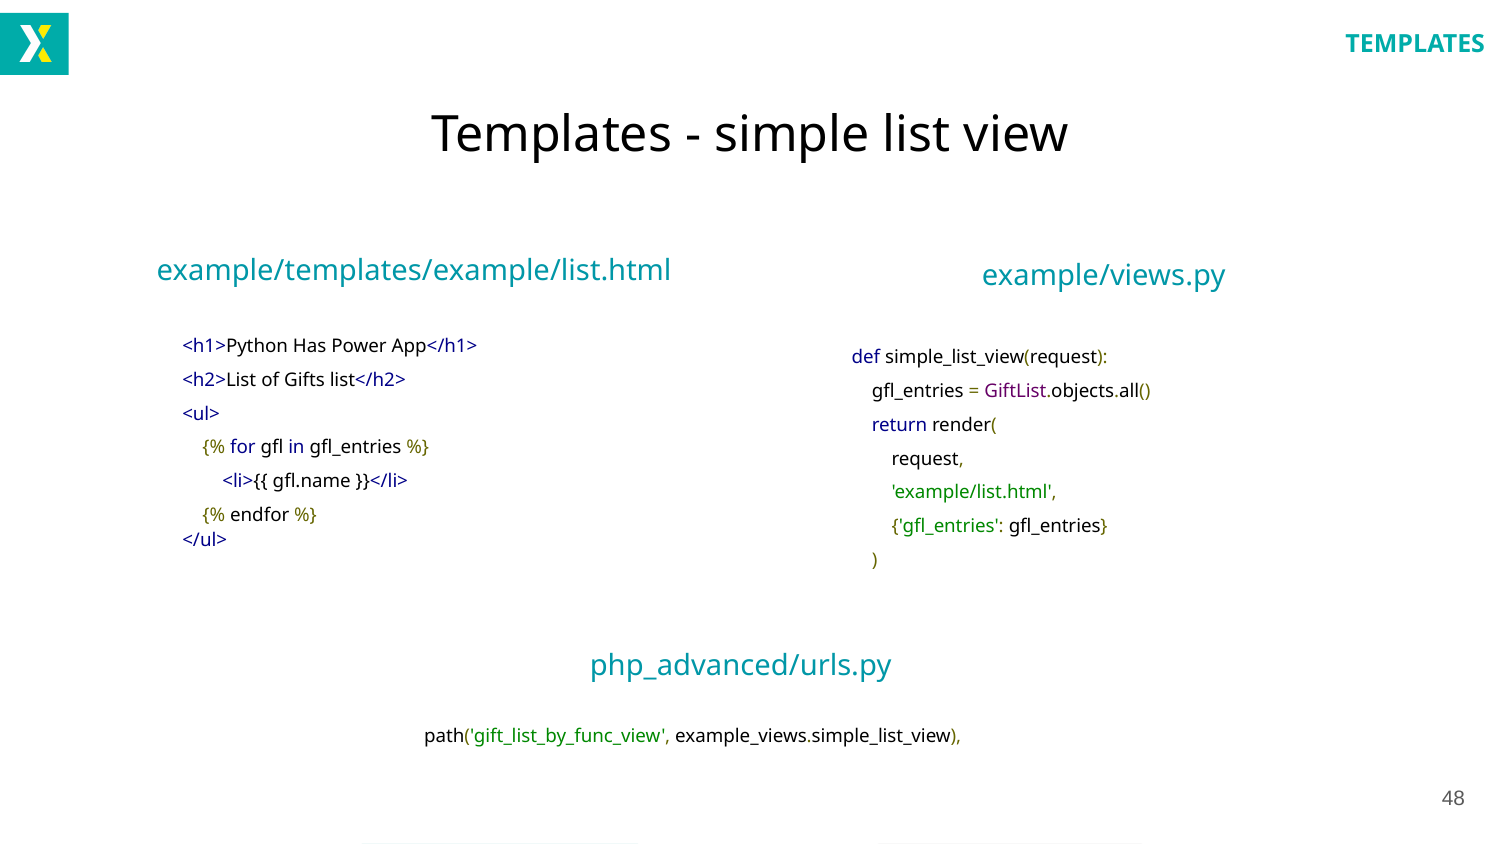

Templates - simple list view
example/templates/example/list.html
example/views.py
<h1>Python Has Power App</h1>
<h2>List of Gifts list</h2>
<ul>
 {% for gfl in gfl_entries %}
 <li>{{ gfl.name }}</li>
 {% endfor %}
</ul>
def simple_list_view(request):
 gfl_entries = GiftList.objects.all()
 return render(
 request,
 'example/list.html',
 {'gfl_entries': gfl_entries}
 )
php_advanced/urls.py
path('gift_list_by_func_view', example_views.simple_list_view),